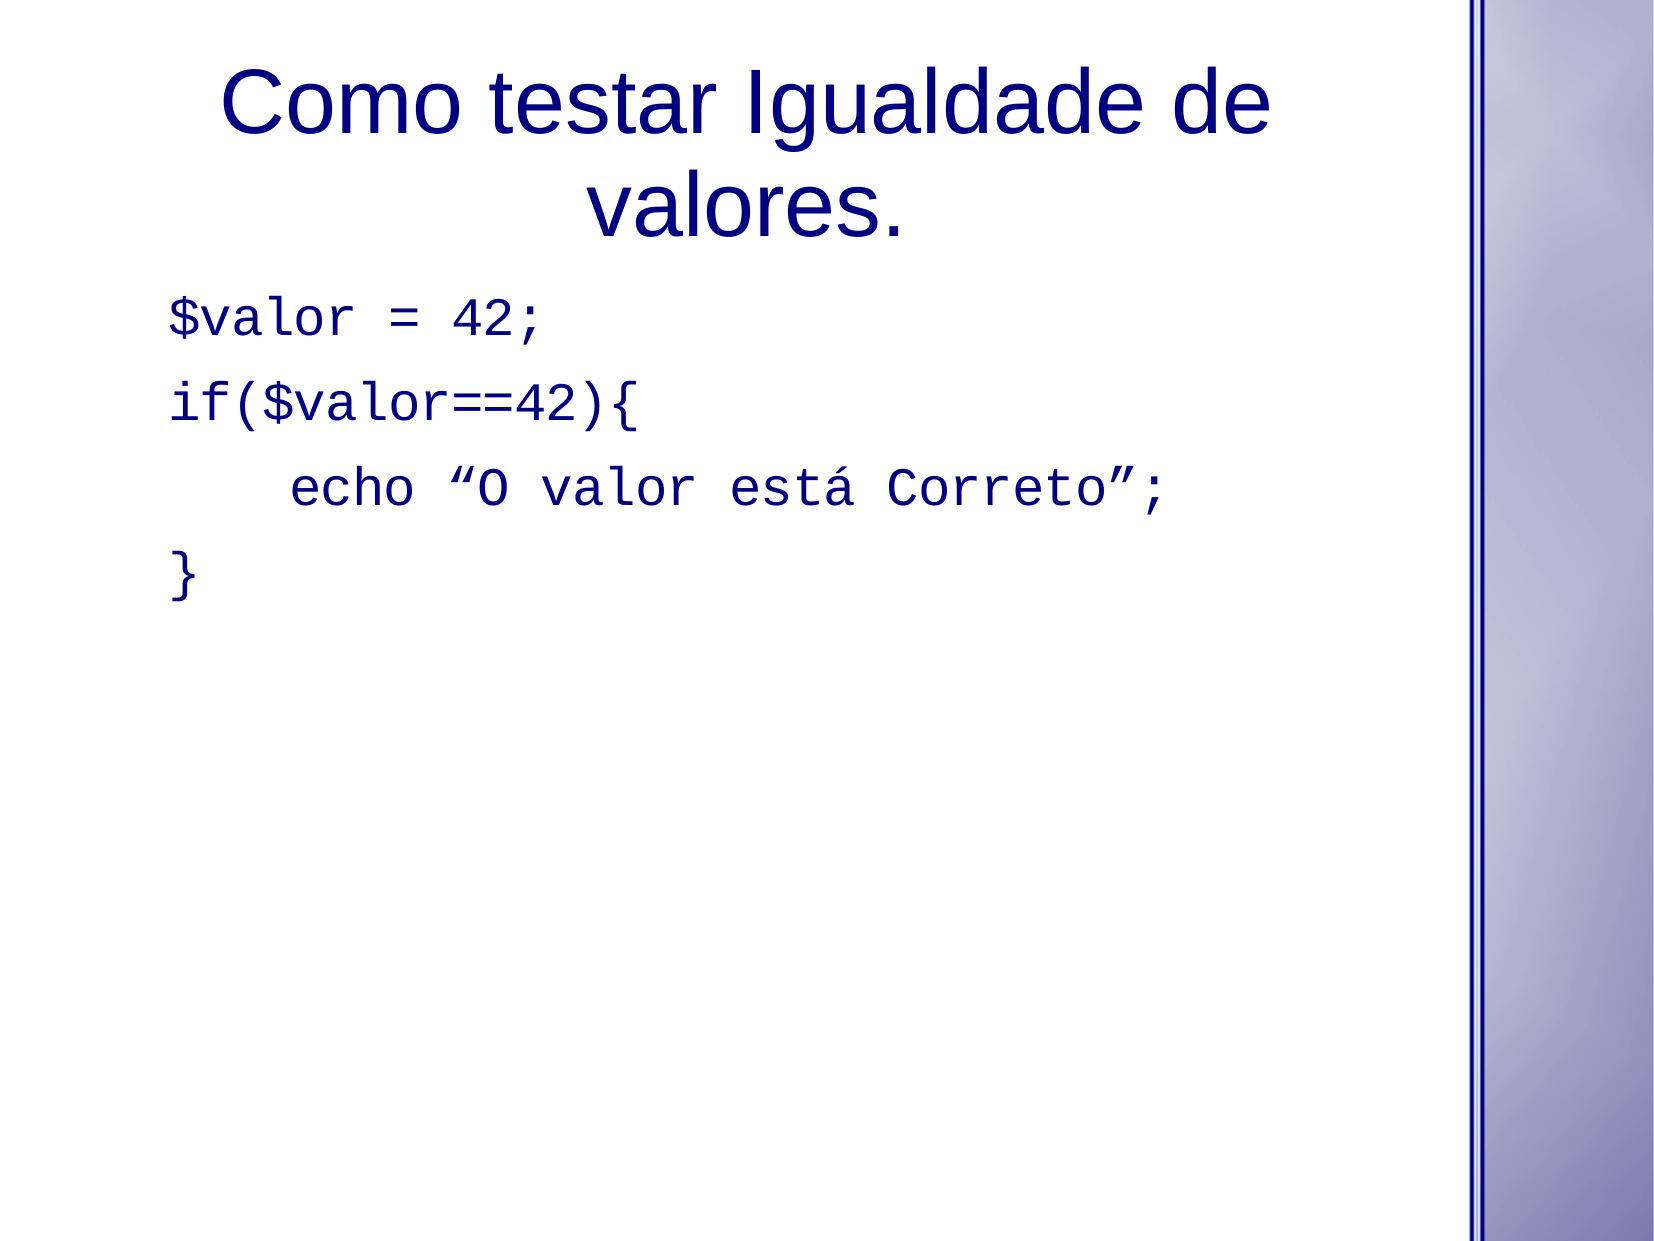

# Como testar Igualdade de valores.
$valor = 42;
if($valor==42){
	echo “O valor está Correto”;
}